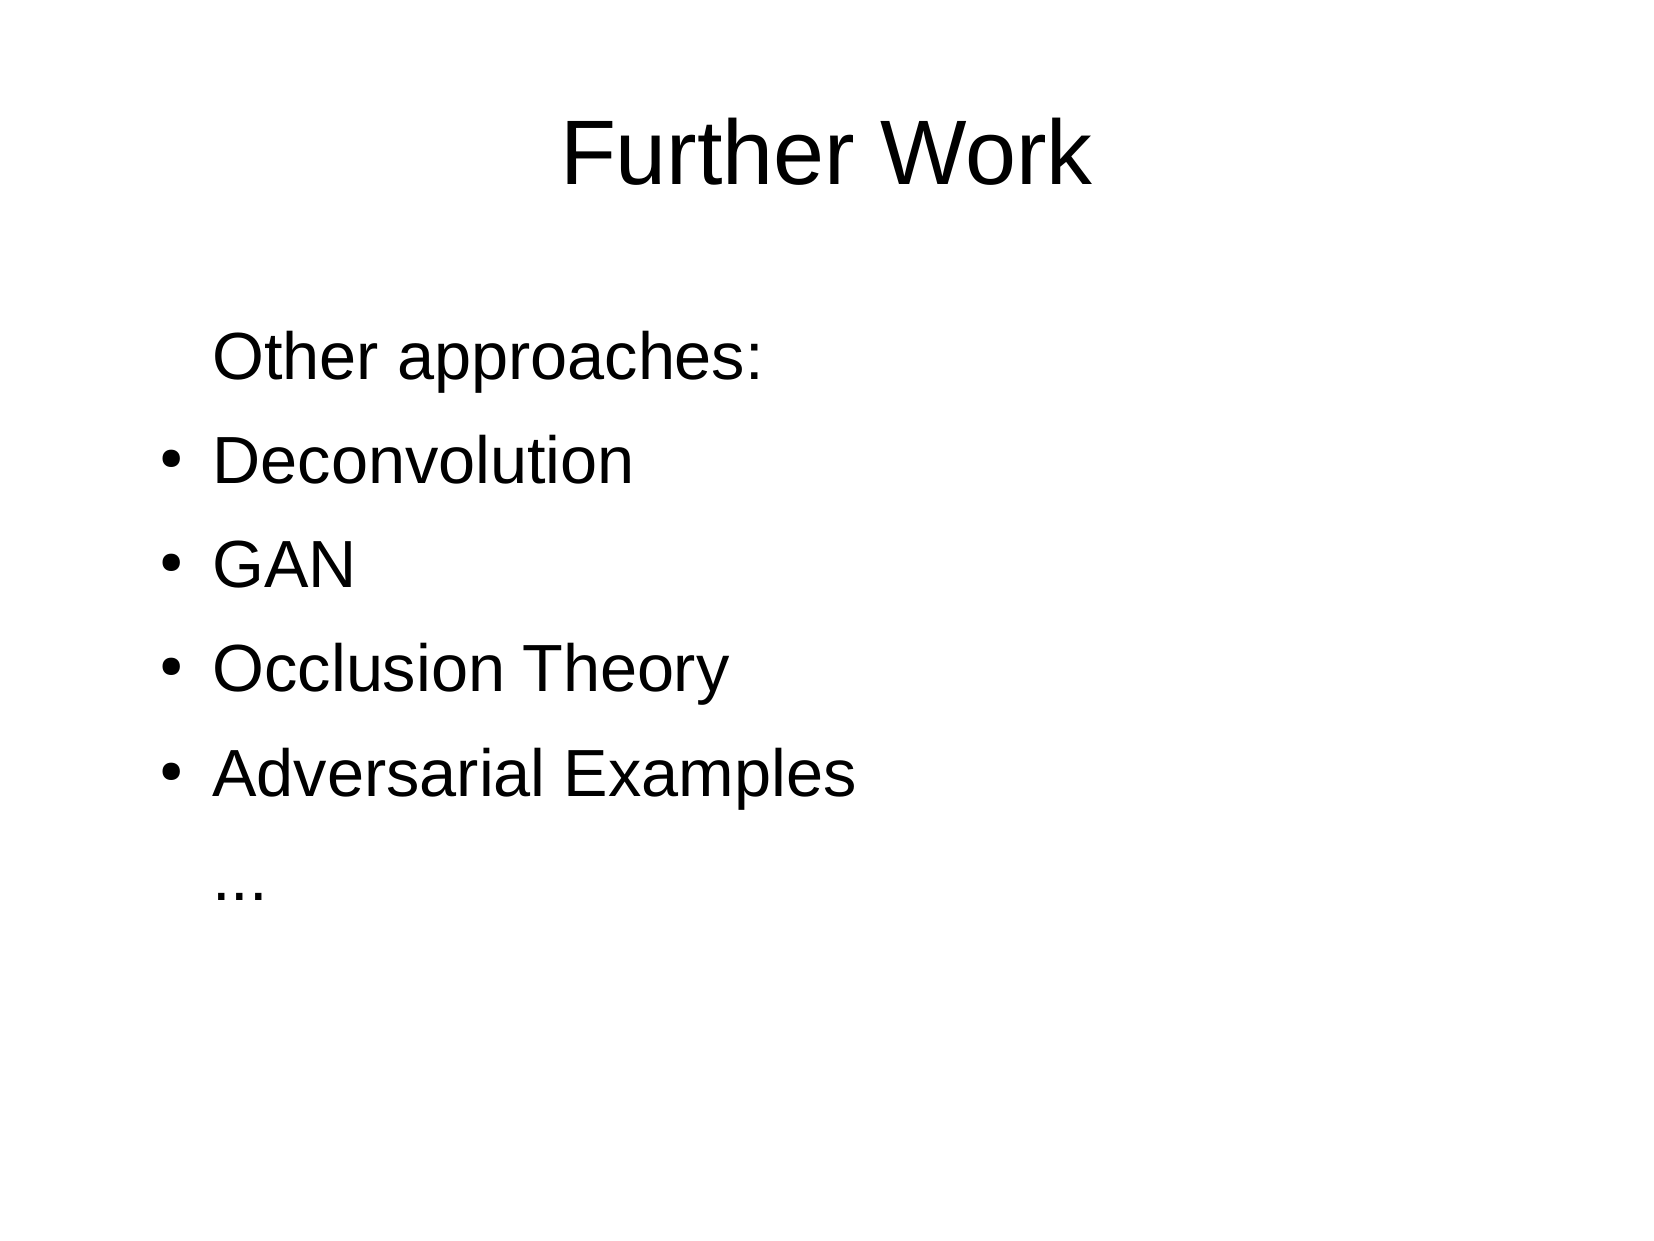

# Further Work
Other approaches:
Deconvolution
GAN
Occlusion Theory
Adversarial Examples
...